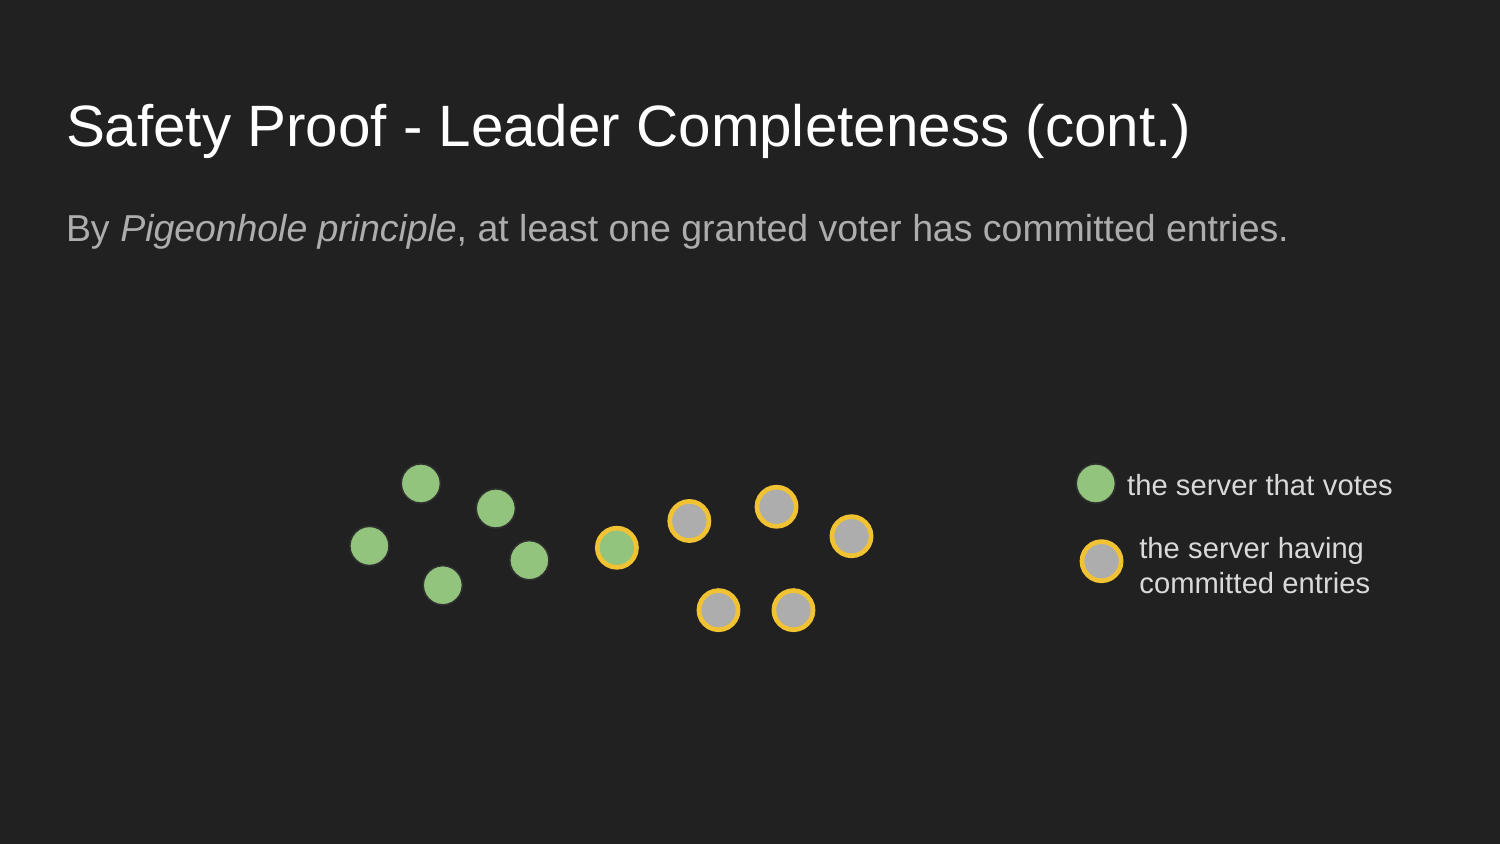

# Safety Proof - Leader Completeness (cont.)
By Pigeonhole principle, at least one granted voter has committed entries.
the server that votes
the server having committed entries